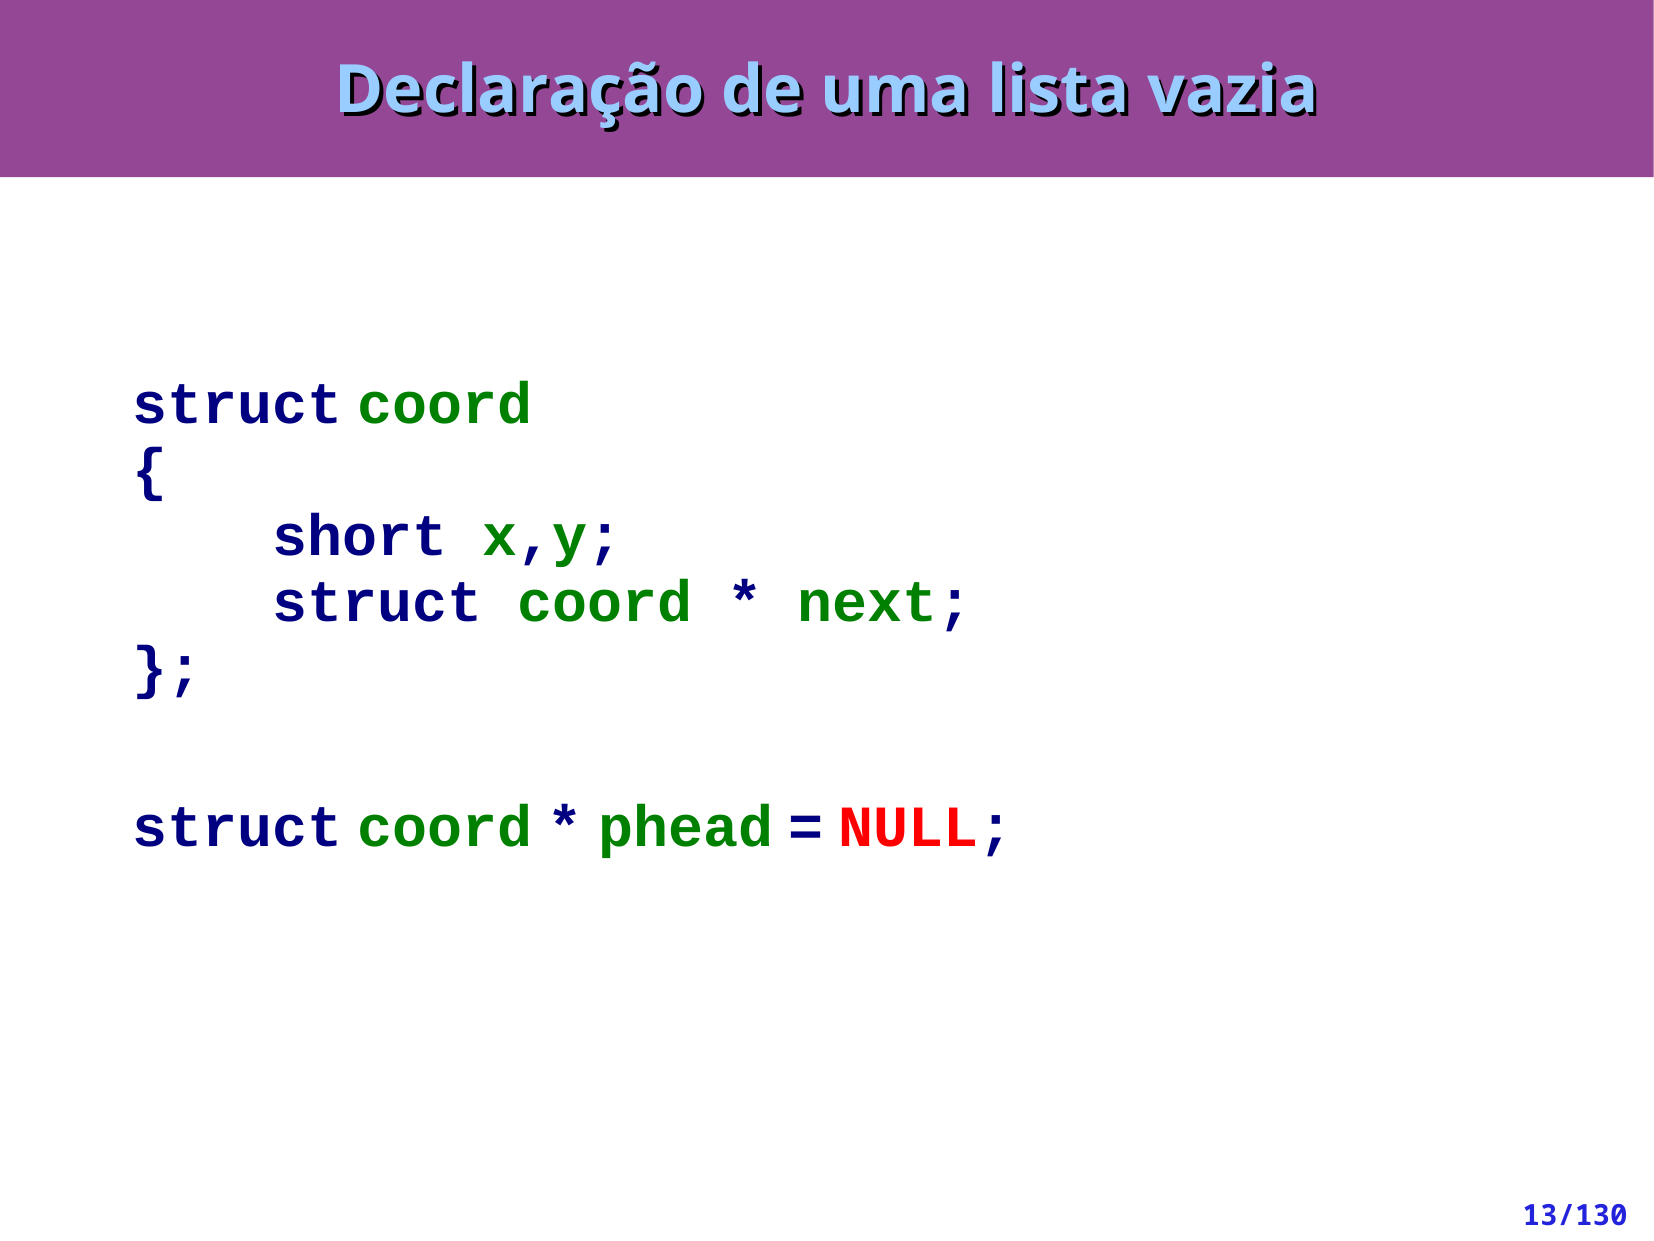

# Declaração de uma lista vazia
struct coord
{
 short x,y;
 struct coord * next;
};
struct coord * phead = NULL;
13